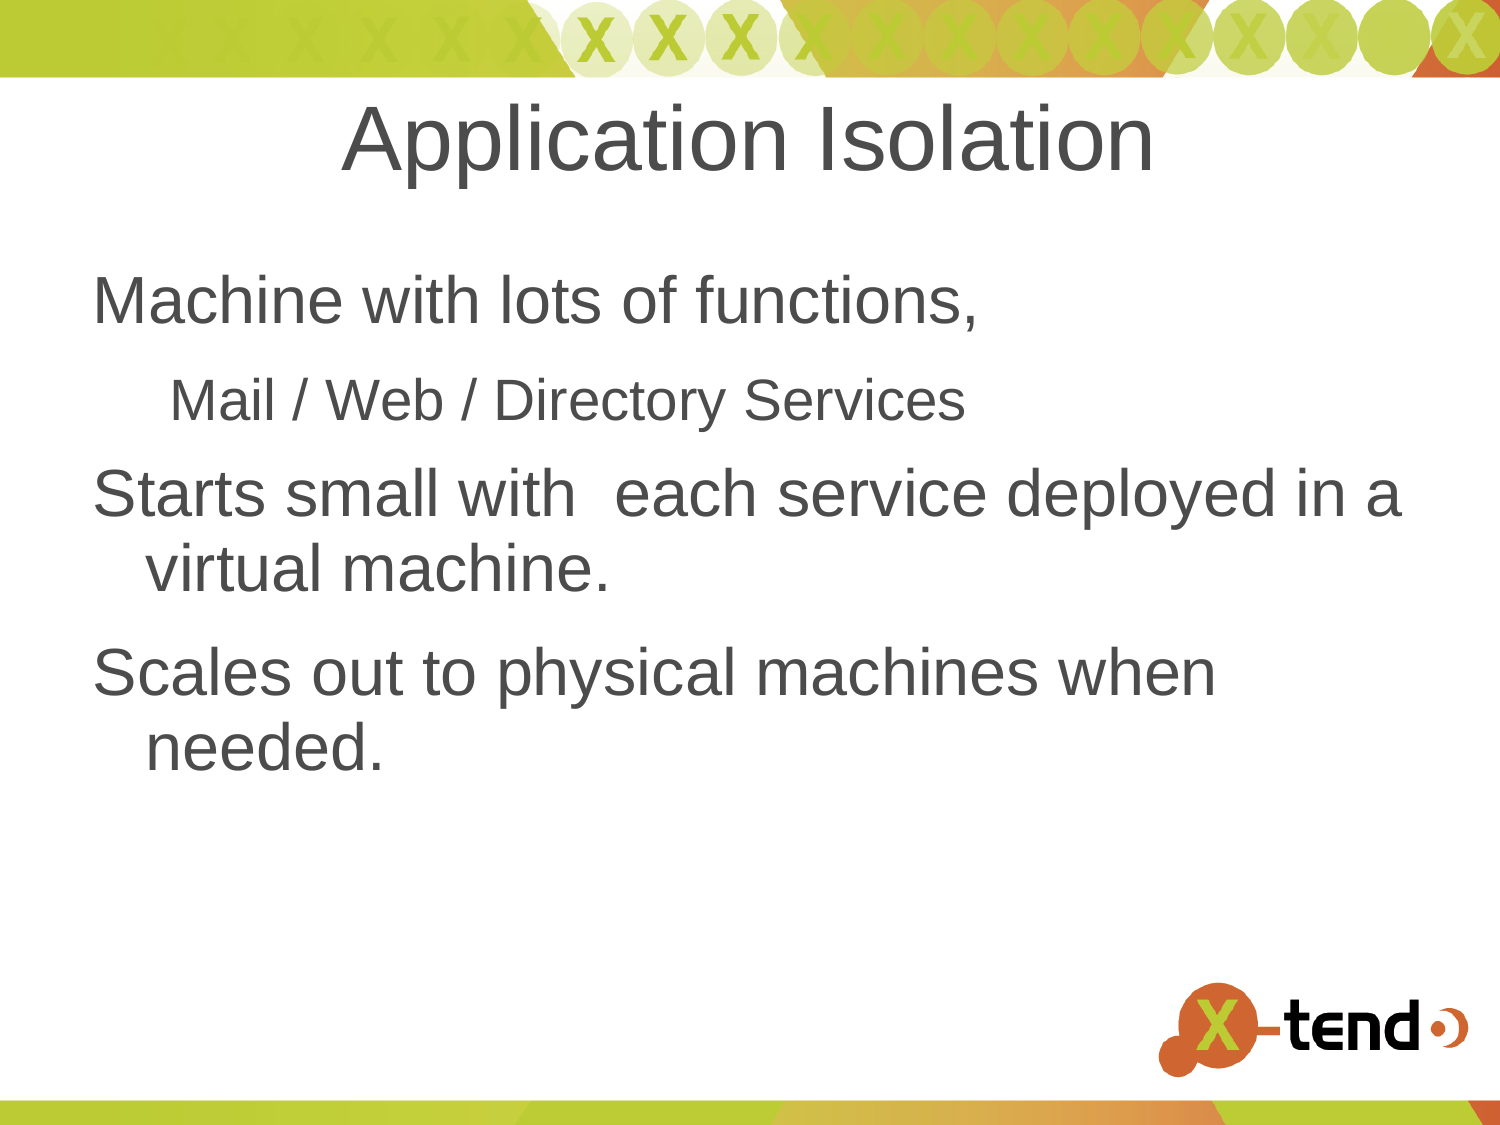

# Application Isolation
Machine with lots of functions,
Mail / Web / Directory Services
Starts small with each service deployed in a virtual machine.
Scales out to physical machines when needed.